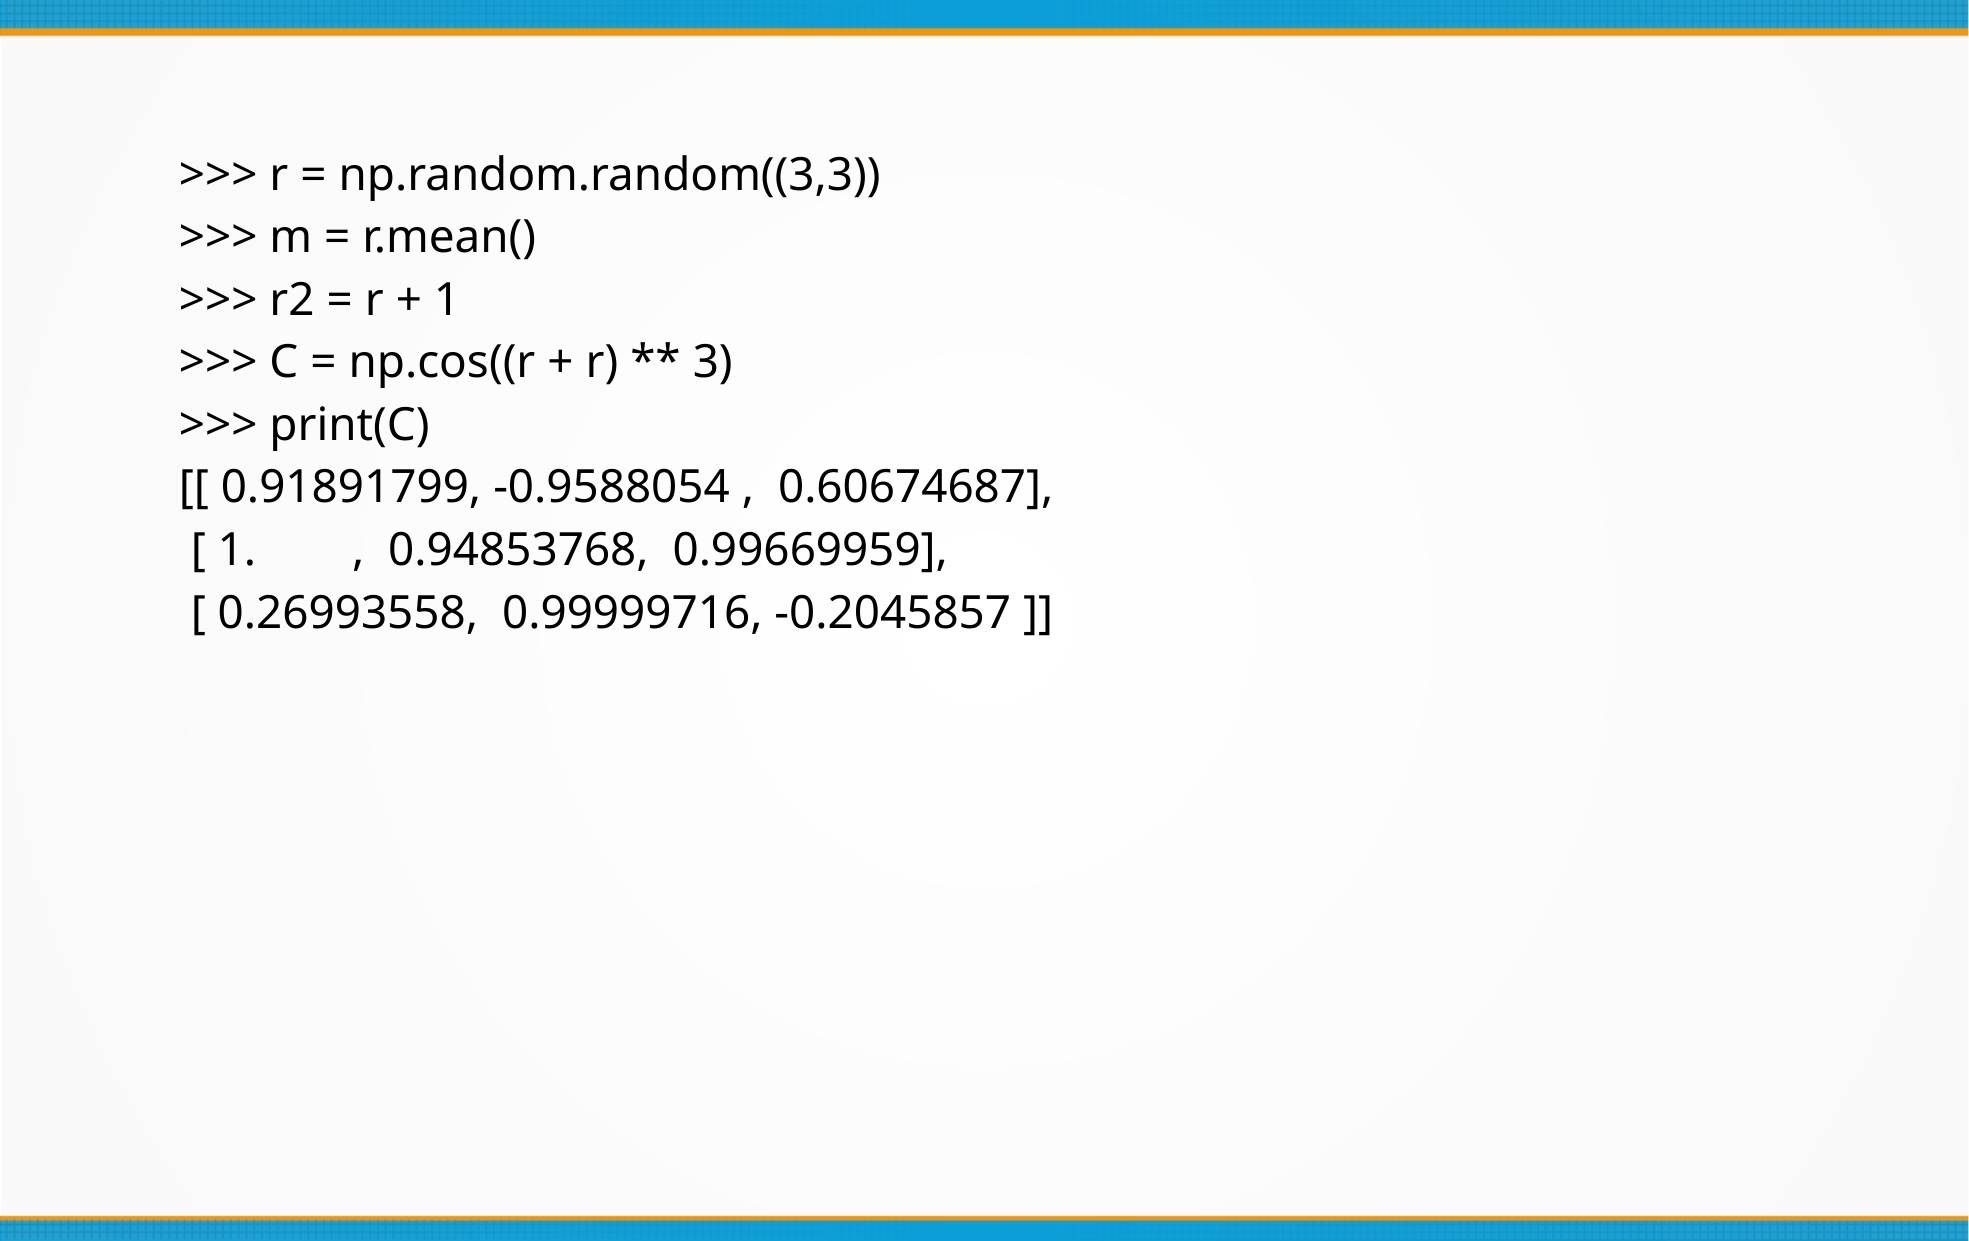

>>> r = np.random.random((3,3))
>>> m = r.mean()
>>> r2 = r + 1
>>> C = np.cos((r + r) ** 3)
>>> print(C)
[[ 0.91891799, -0.9588054 , 0.60674687],
 [ 1. , 0.94853768, 0.99669959],
 [ 0.26993558, 0.99999716, -0.2045857 ]]